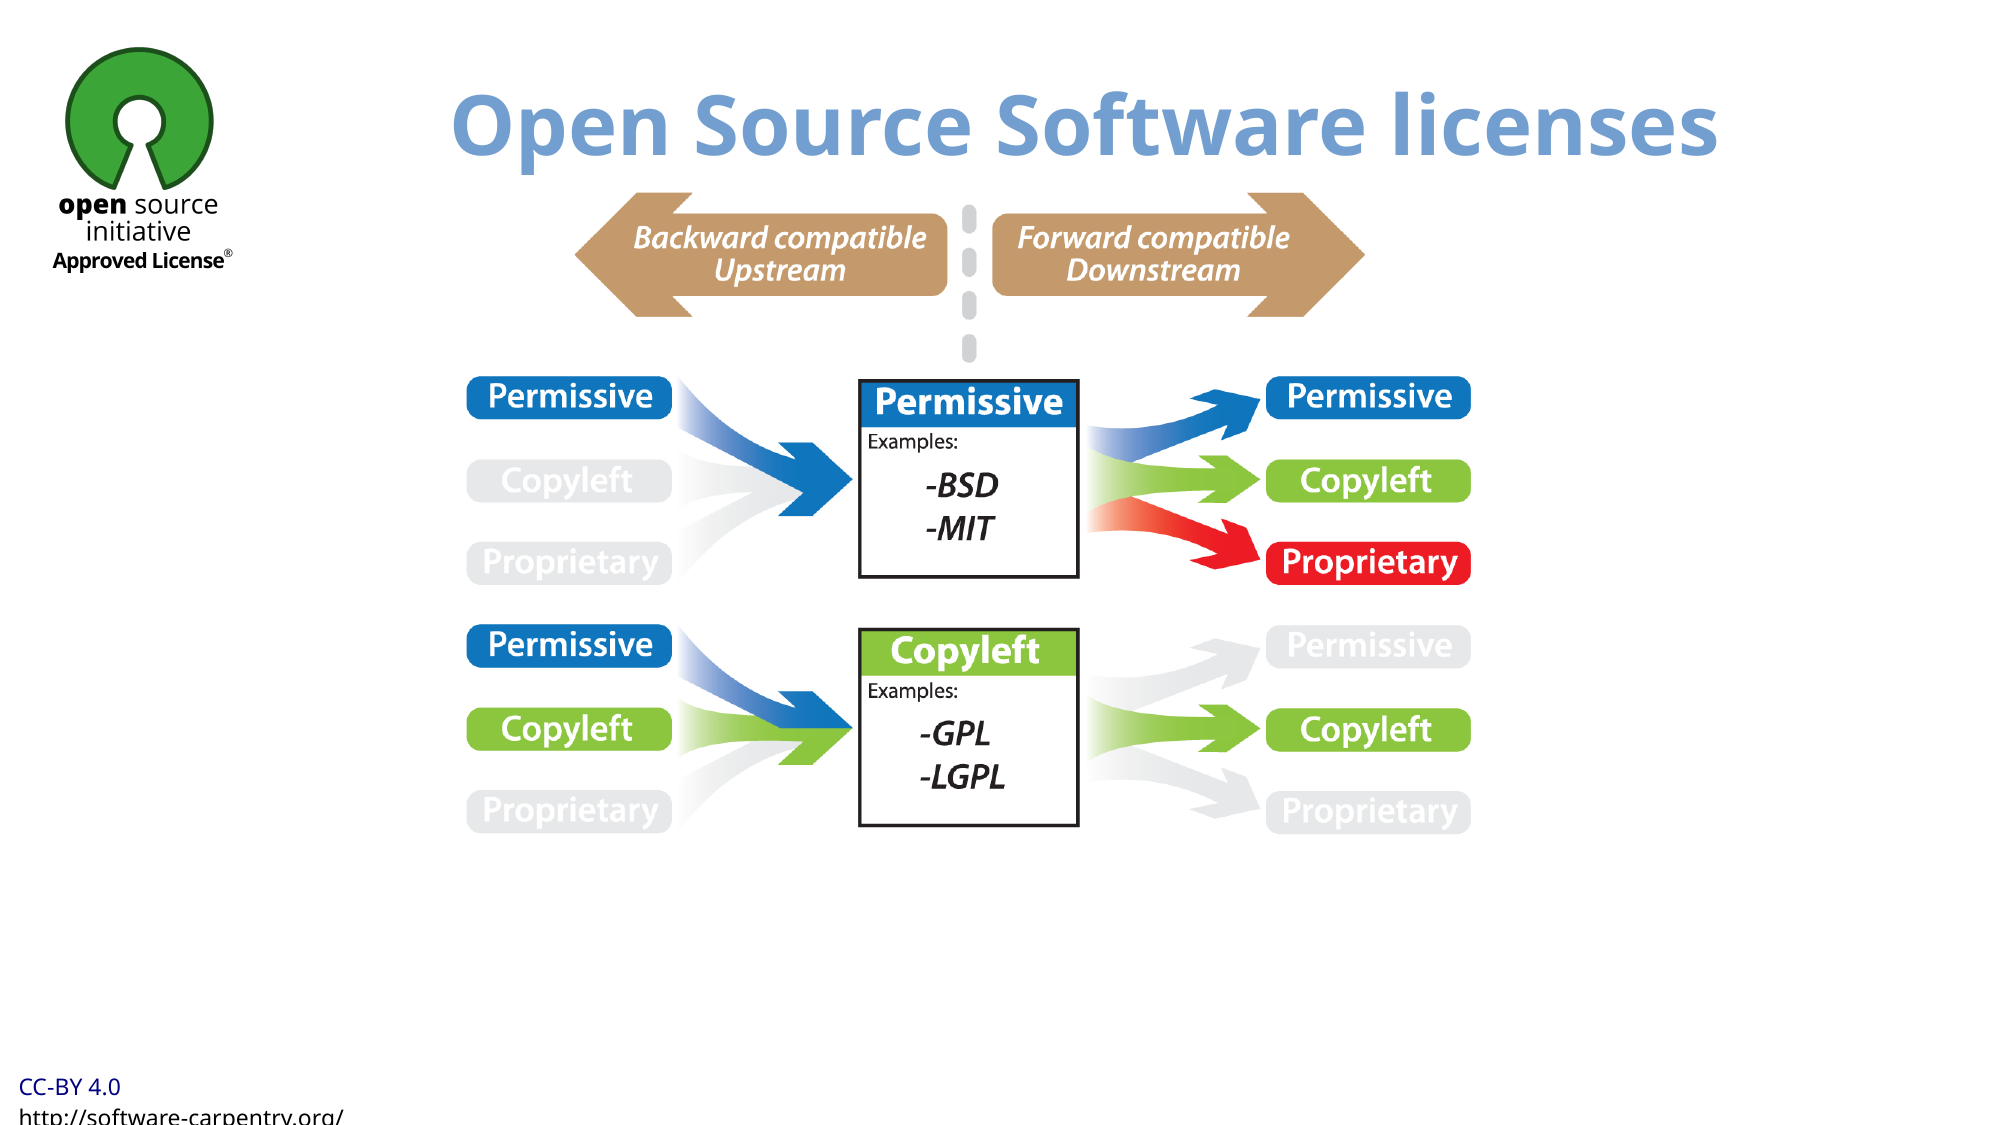

Open Source Software licenses
CC-BY 4.0
http://software-carpentry.org/